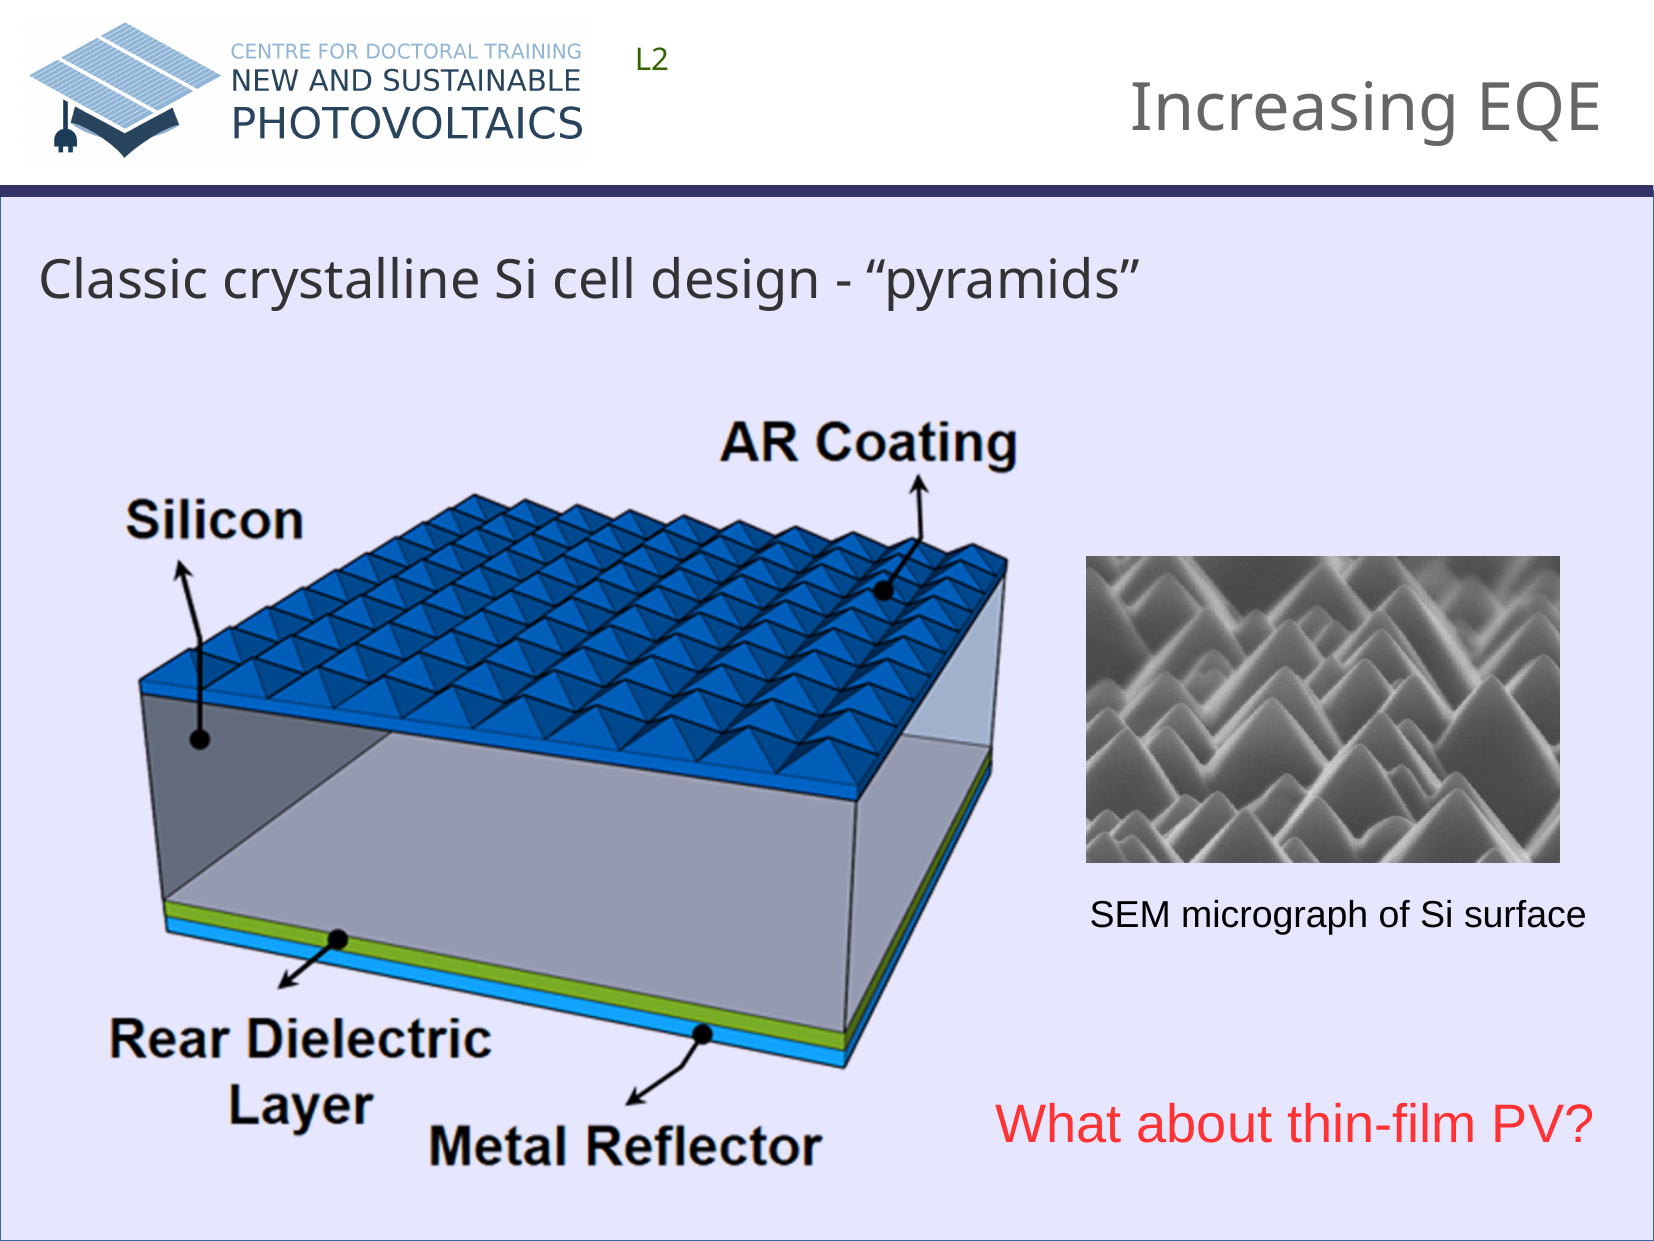

L2
Increasing EQE
Classic crystalline Si cell design - “pyramids”
SEM micrograph of Si surface
What about thin-film PV?